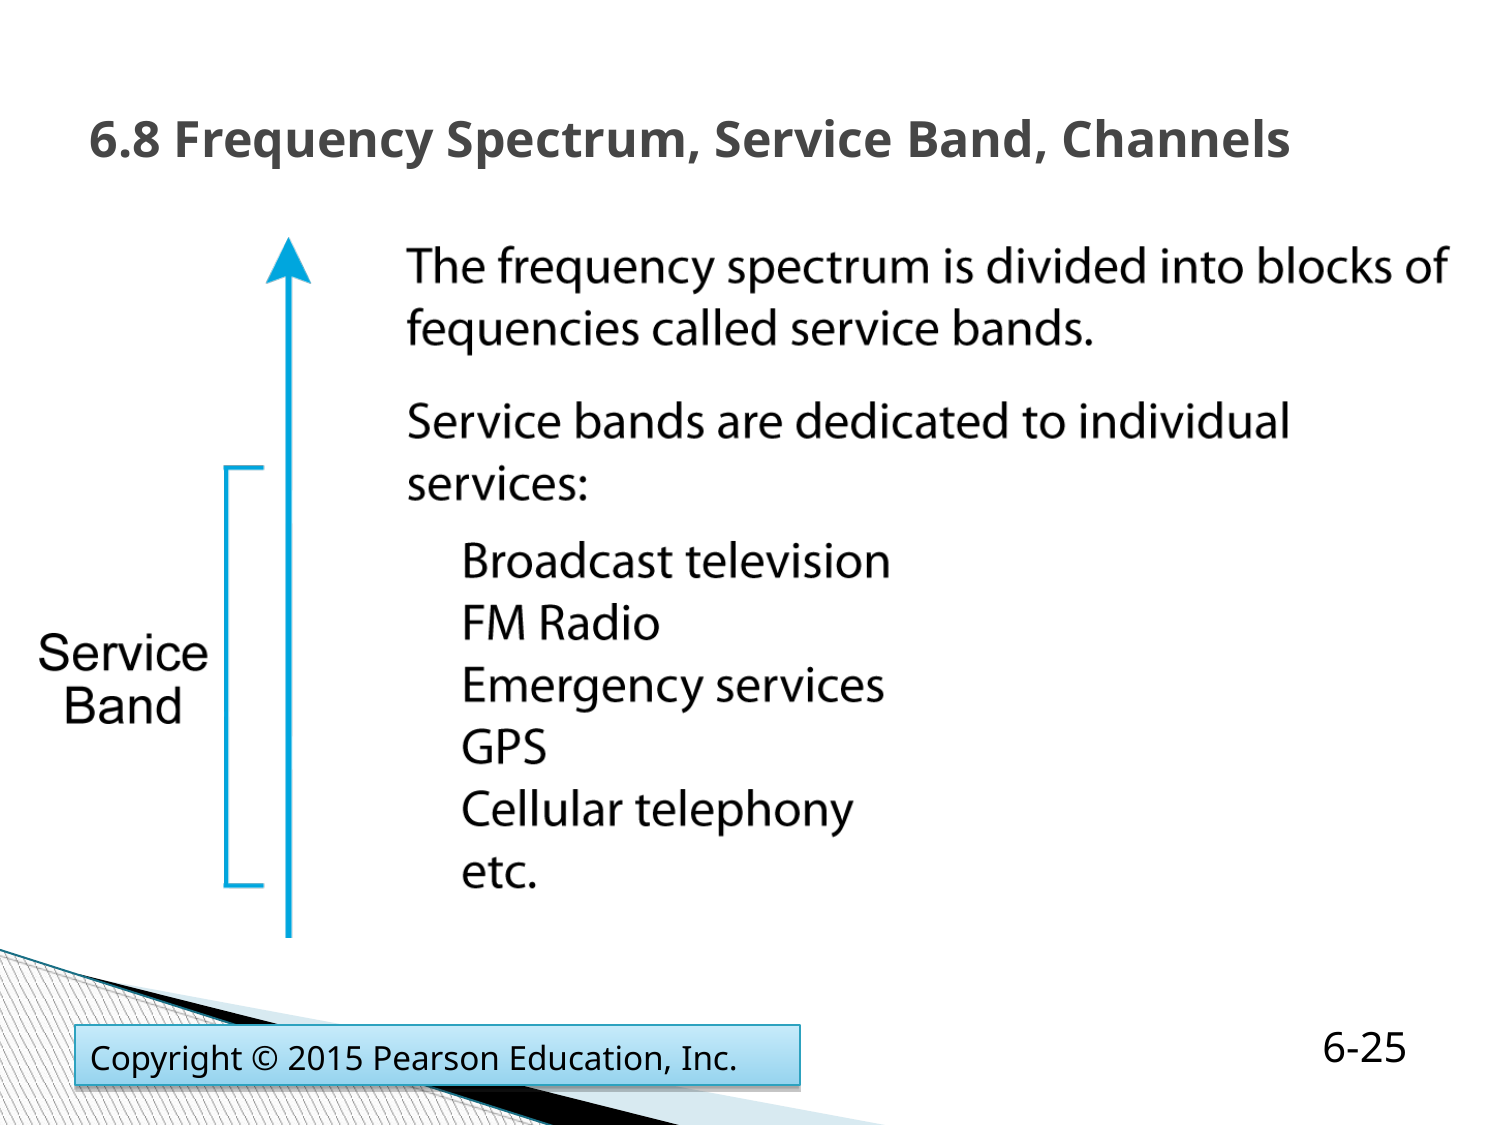

# 6.8 Frequency Spectrum, Service Band, Channels
Copyright © 2015 Pearson Education, Inc.